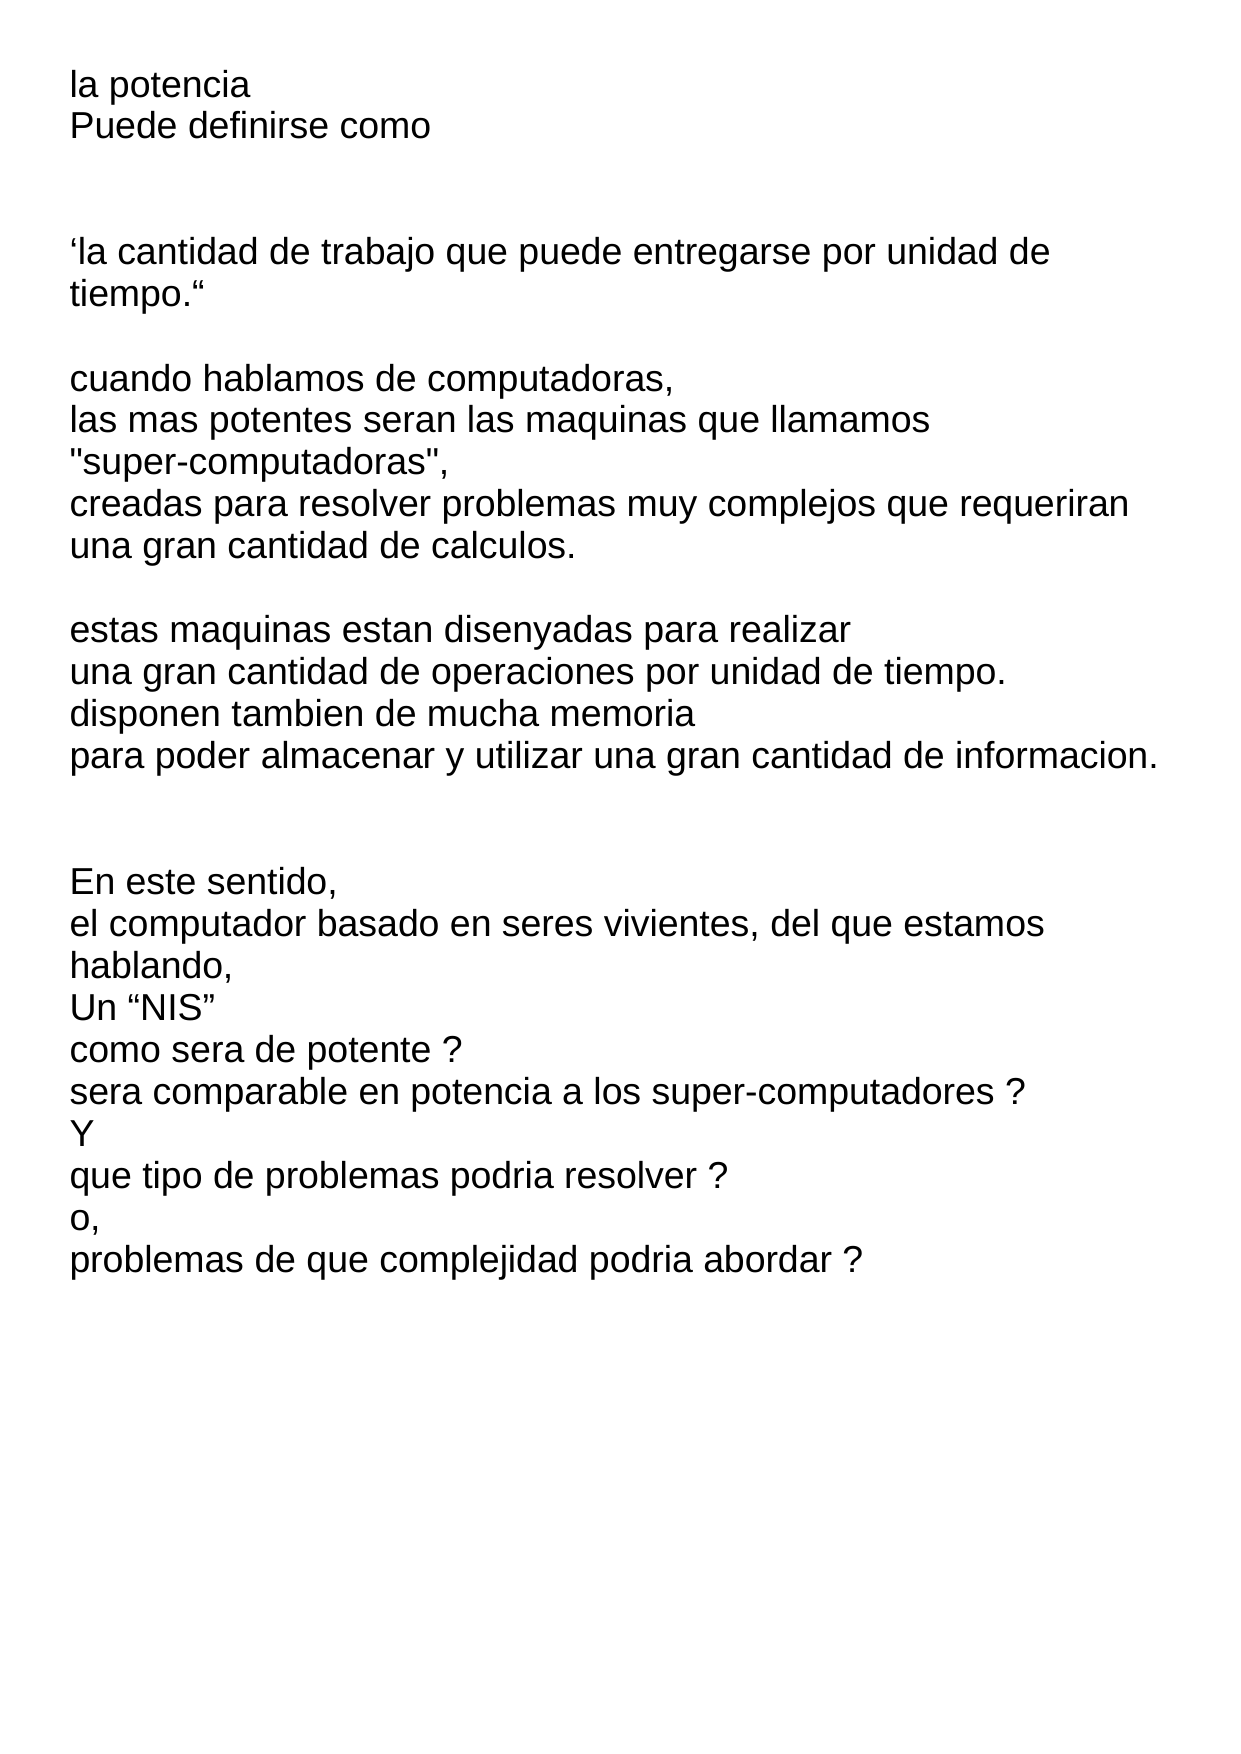

la potencia
Puede definirse como
‘la cantidad de trabajo que puede entregarse por unidad de tiempo.“
cuando hablamos de computadoras,
las mas potentes seran las maquinas que llamamos
"super-computadoras",
creadas para resolver problemas muy complejos que requeriran una gran cantidad de calculos.
estas maquinas estan disenyadas para realizar
una gran cantidad de operaciones por unidad de tiempo.
disponen tambien de mucha memoria
para poder almacenar y utilizar una gran cantidad de informacion.
En este sentido,
el computador basado en seres vivientes, del que estamos hablando,
Un “NIS”
como sera de potente ?
sera comparable en potencia a los super-computadores ?
Y
que tipo de problemas podria resolver ?
o,
problemas de que complejidad podria abordar ?